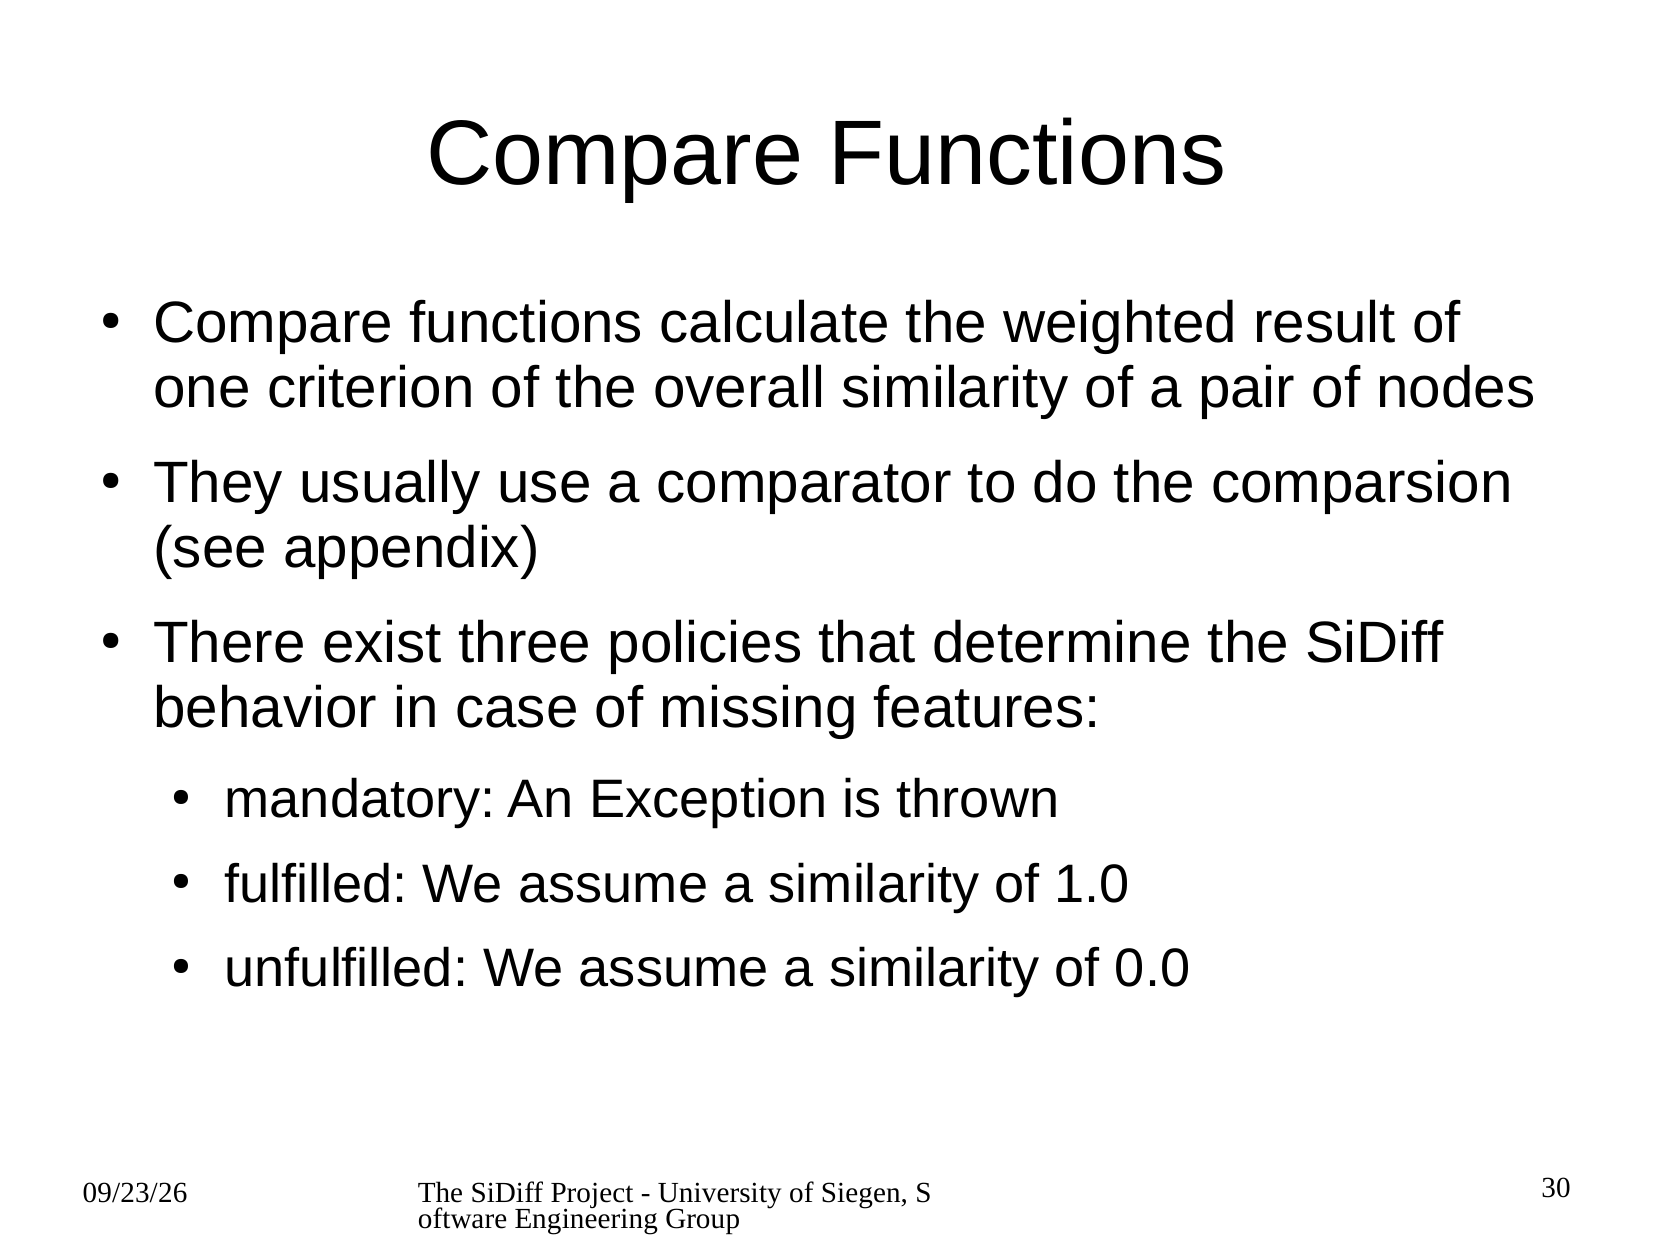

# Compare Functions
Compare functions calculate the weighted result of one criterion of the overall similarity of a pair of nodes
They usually use a comparator to do the comparsion (see appendix)
There exist three policies that determine the SiDiff behavior in case of missing features:
mandatory: An Exception is thrown
fulfilled: We assume a similarity of 1.0
unfulfilled: We assume a similarity of 0.0
30
The SiDiff Project - University of Siegen, Software Engineering Group